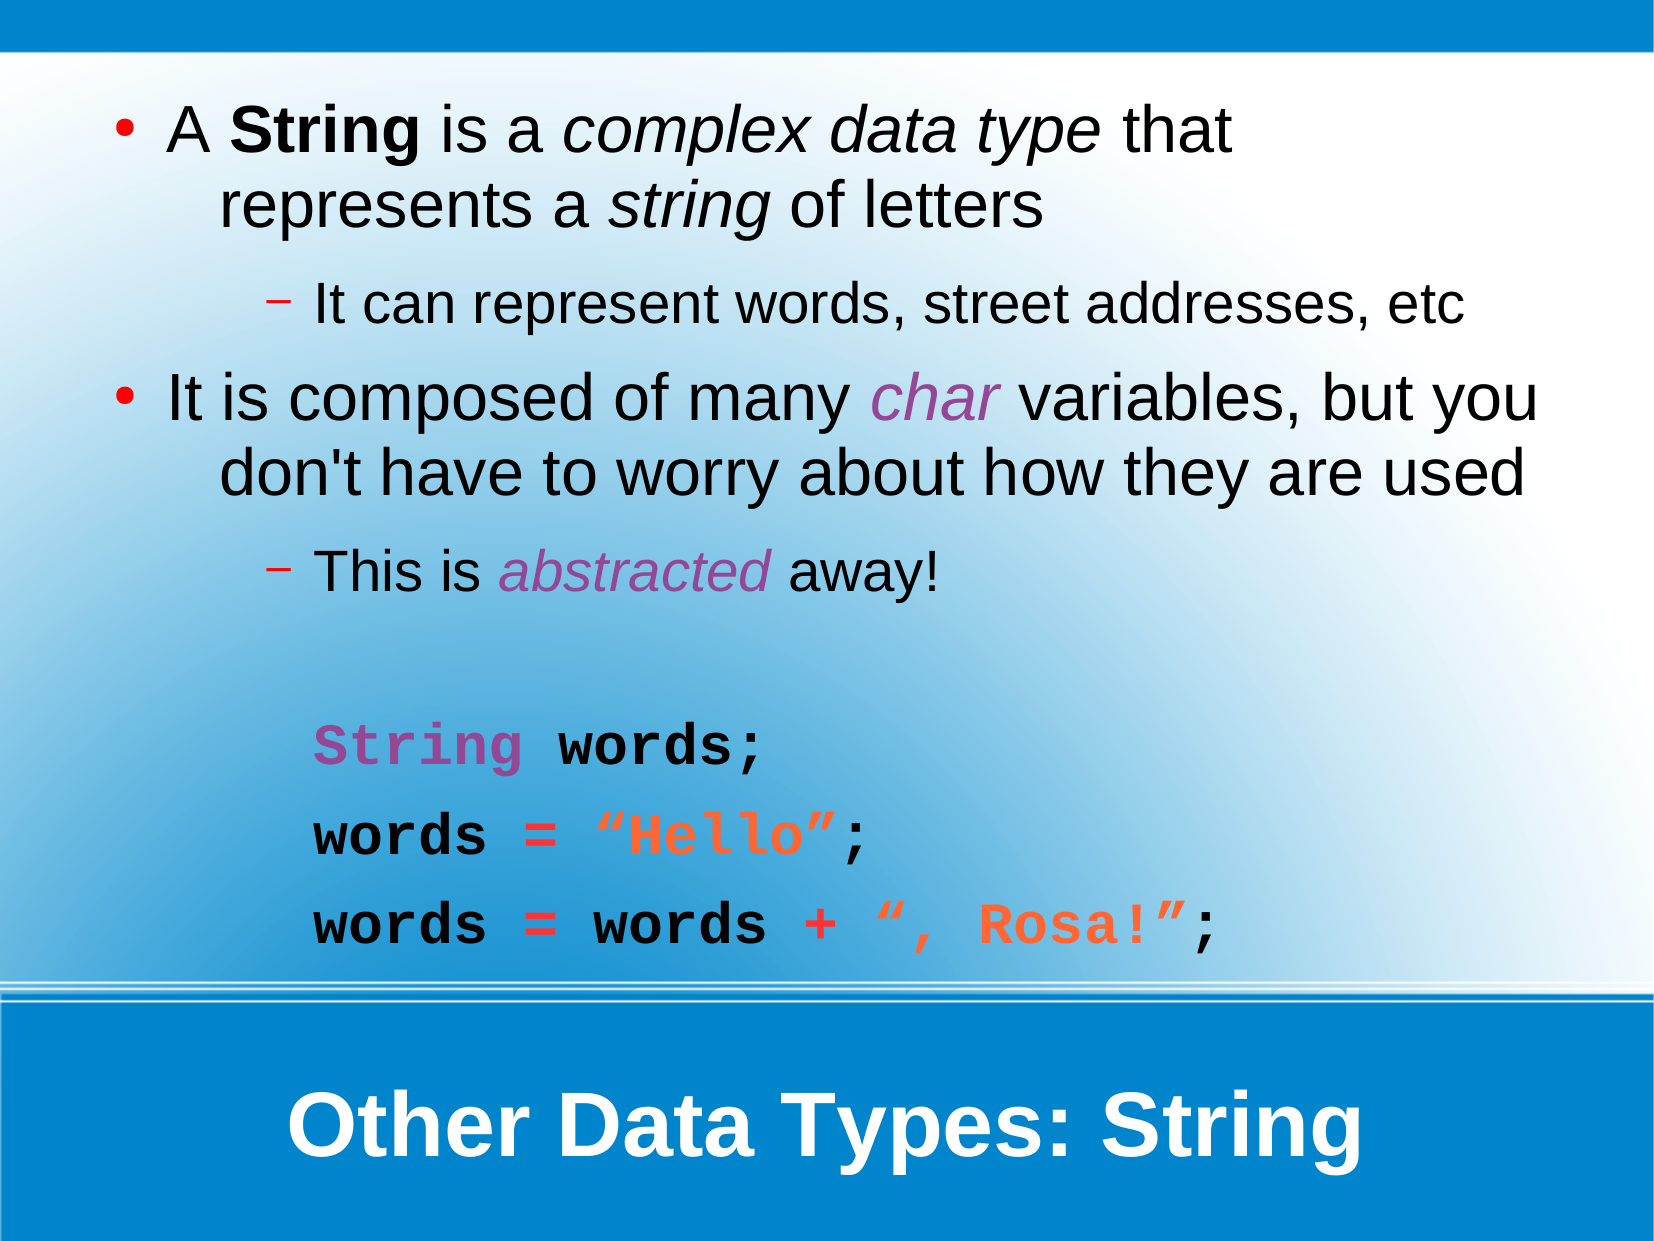

A String is a complex data type that represents a string of letters
It can represent words, street addresses, etc
It is composed of many char variables, but you don't have to worry about how they are used
This is abstracted away!
String words;
words = “Hello”;
words = words + “, Rosa!”;
# Other Data Types: String